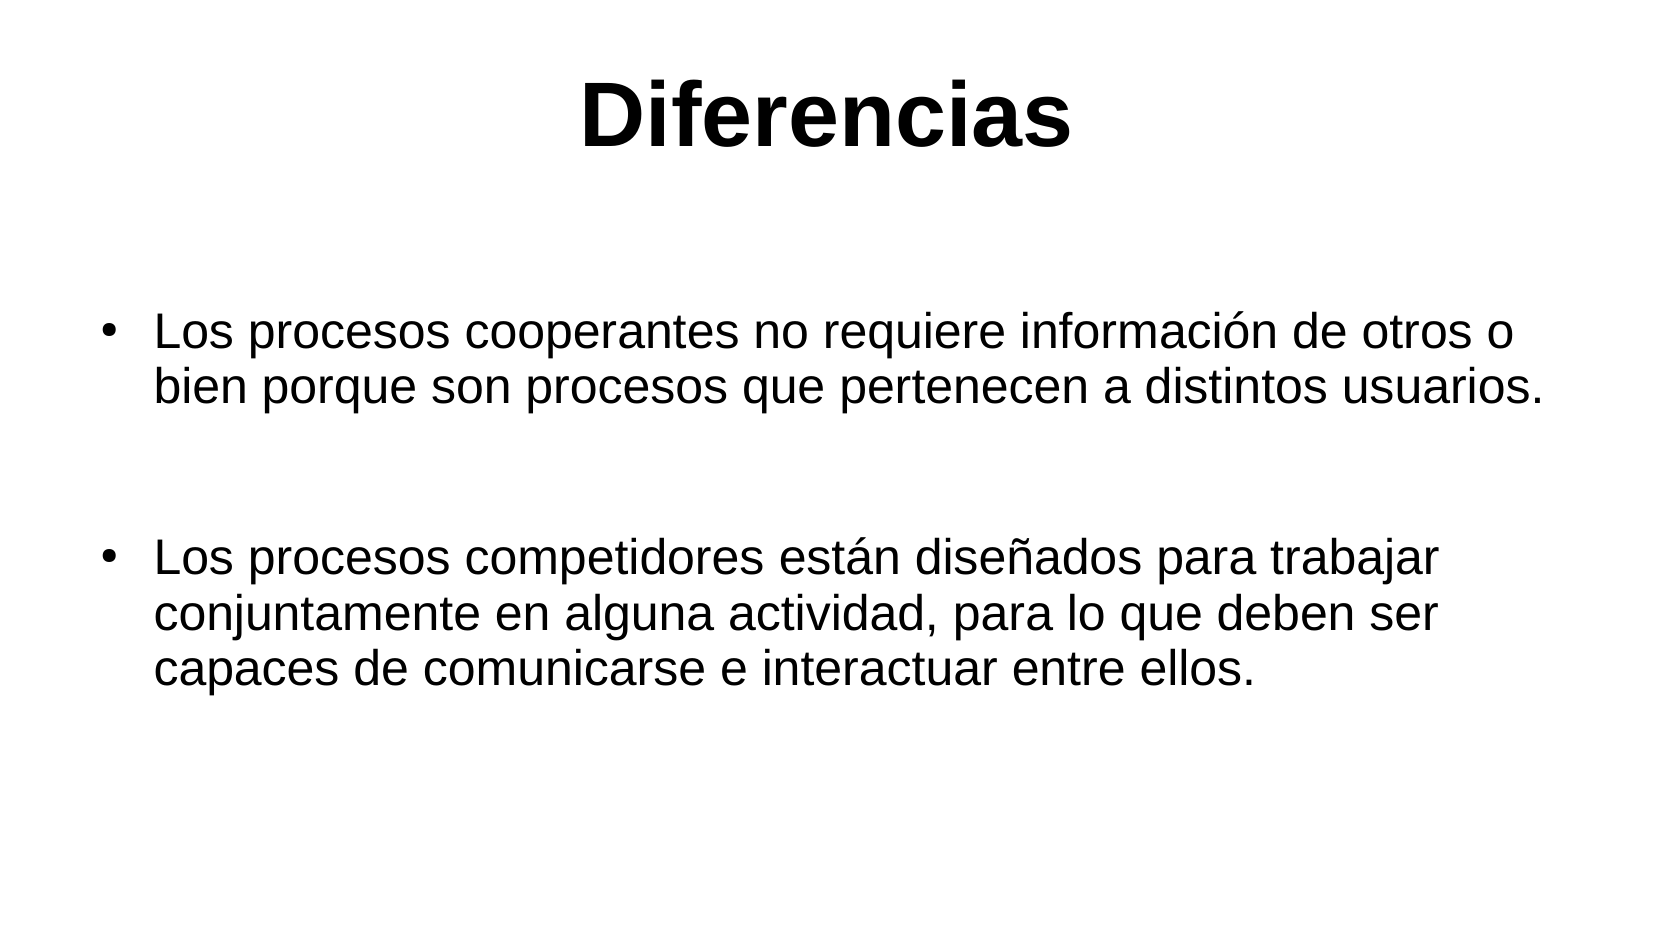

# Diferencias
Los procesos cooperantes no requiere información de otros o bien porque son procesos que pertenecen a distintos usuarios.
Los procesos competidores están diseñados para trabajar conjuntamente en alguna actividad, para lo que deben ser capaces de comunicarse e interactuar entre ellos.